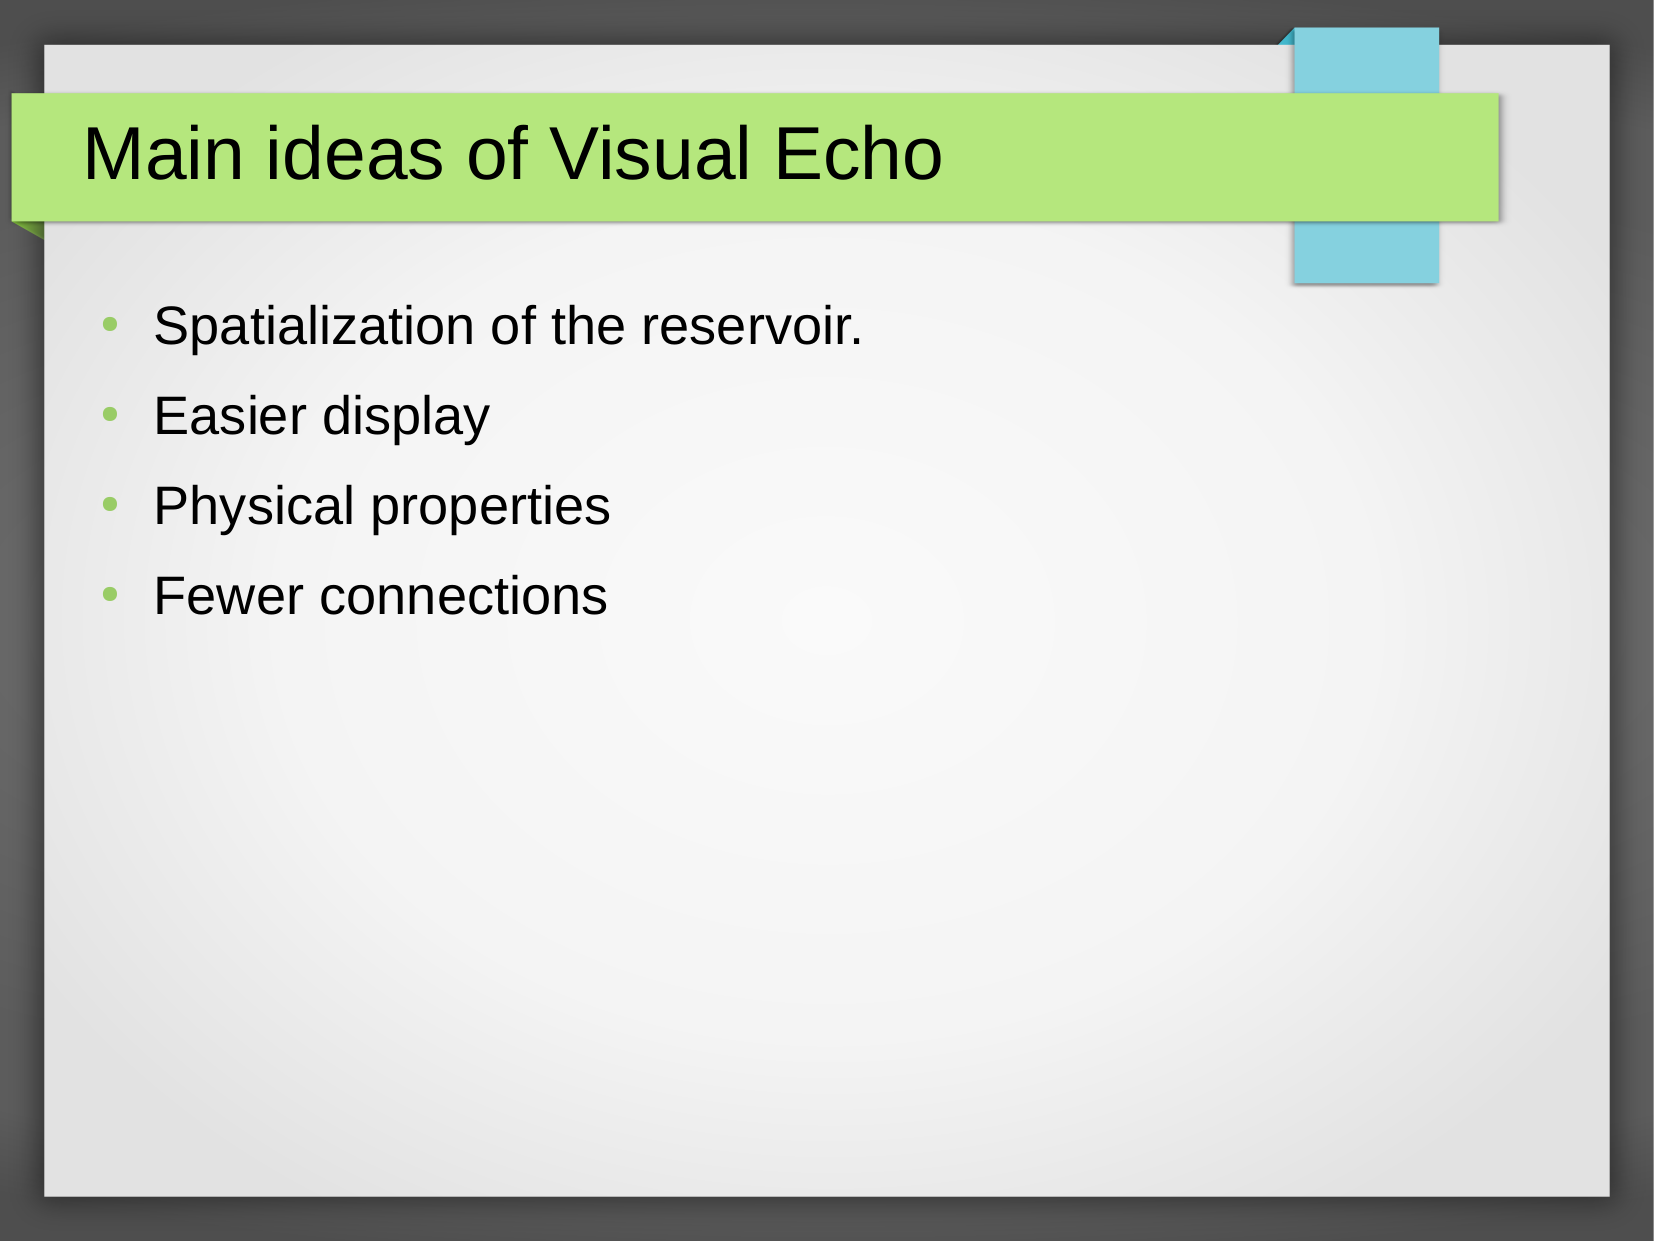

# Main ideas of Visual Echo
Spatialization of the reservoir.
Easier display
Physical properties
Fewer connections